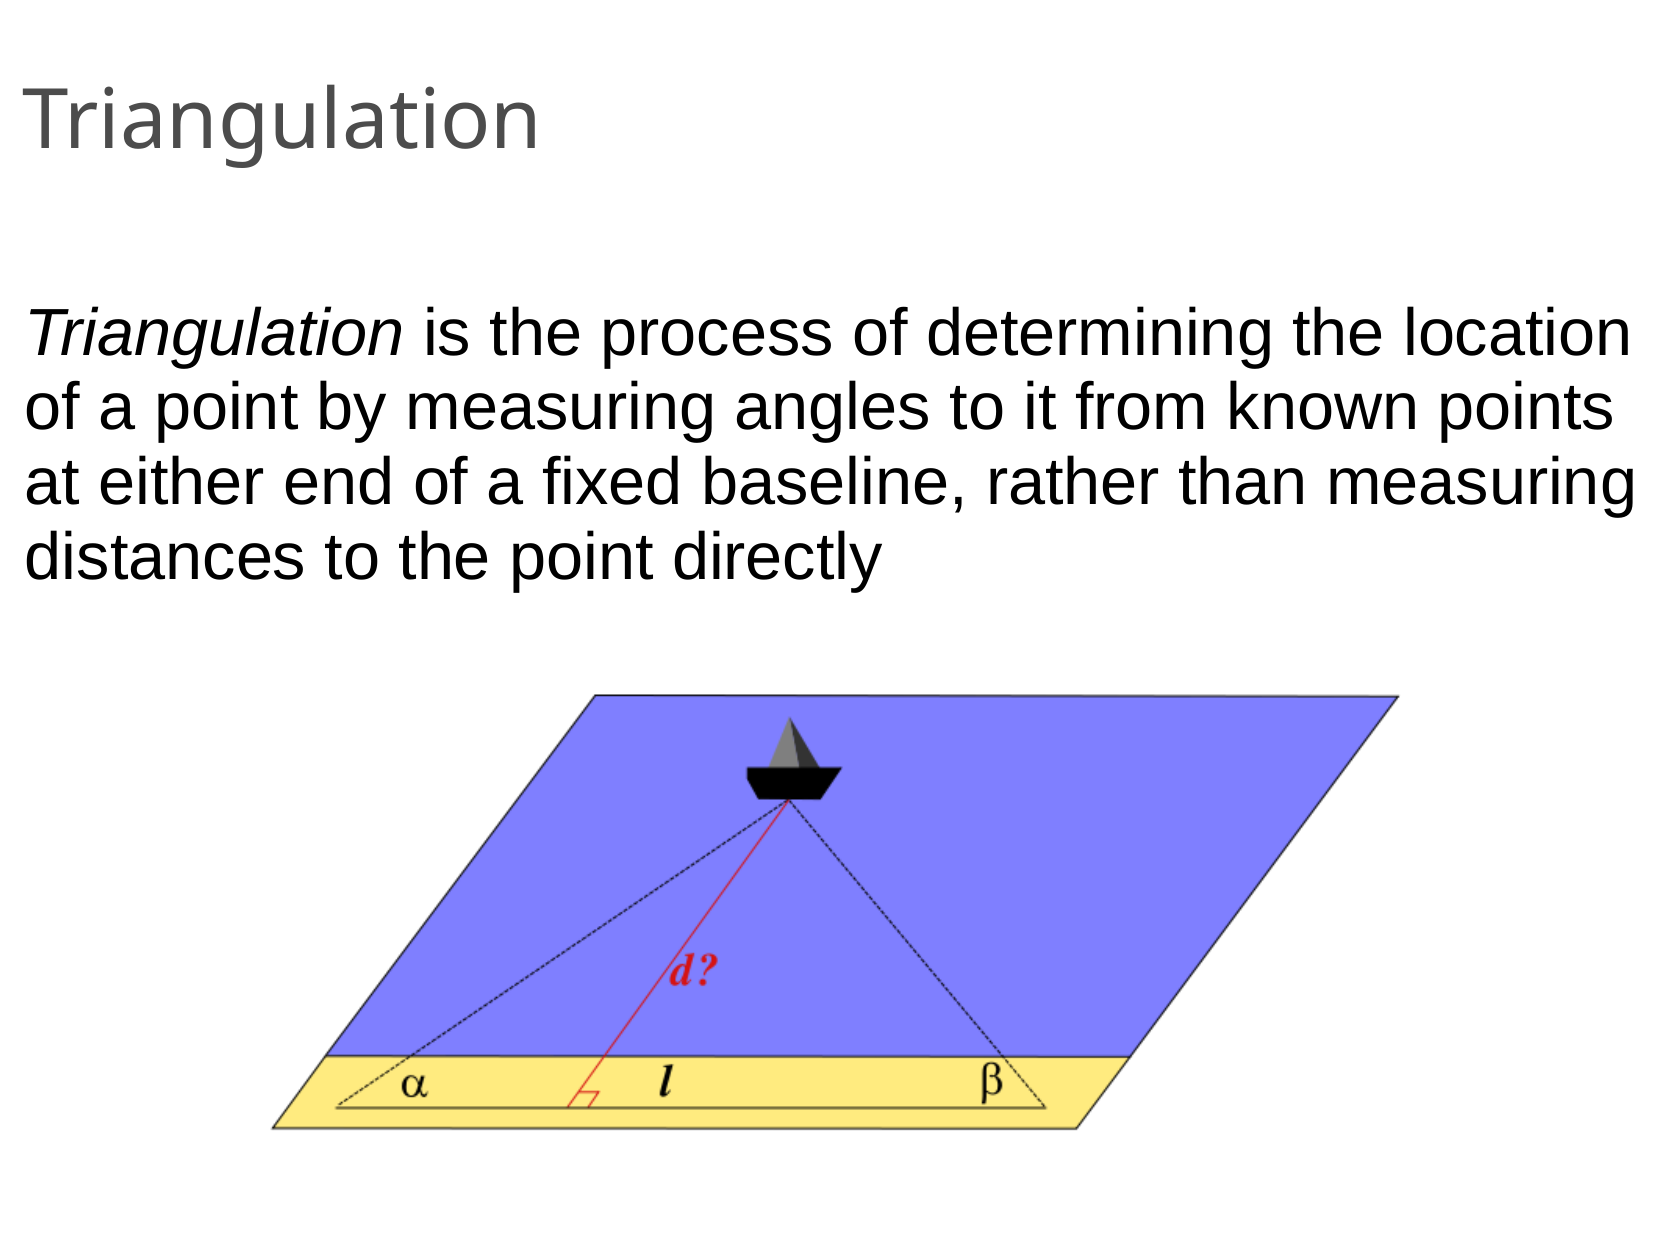

# Triangulation
Triangulation is the process of determining the location of a point by measuring angles to it from known points at either end of a fixed baseline, rather than measuring distances to the point directly